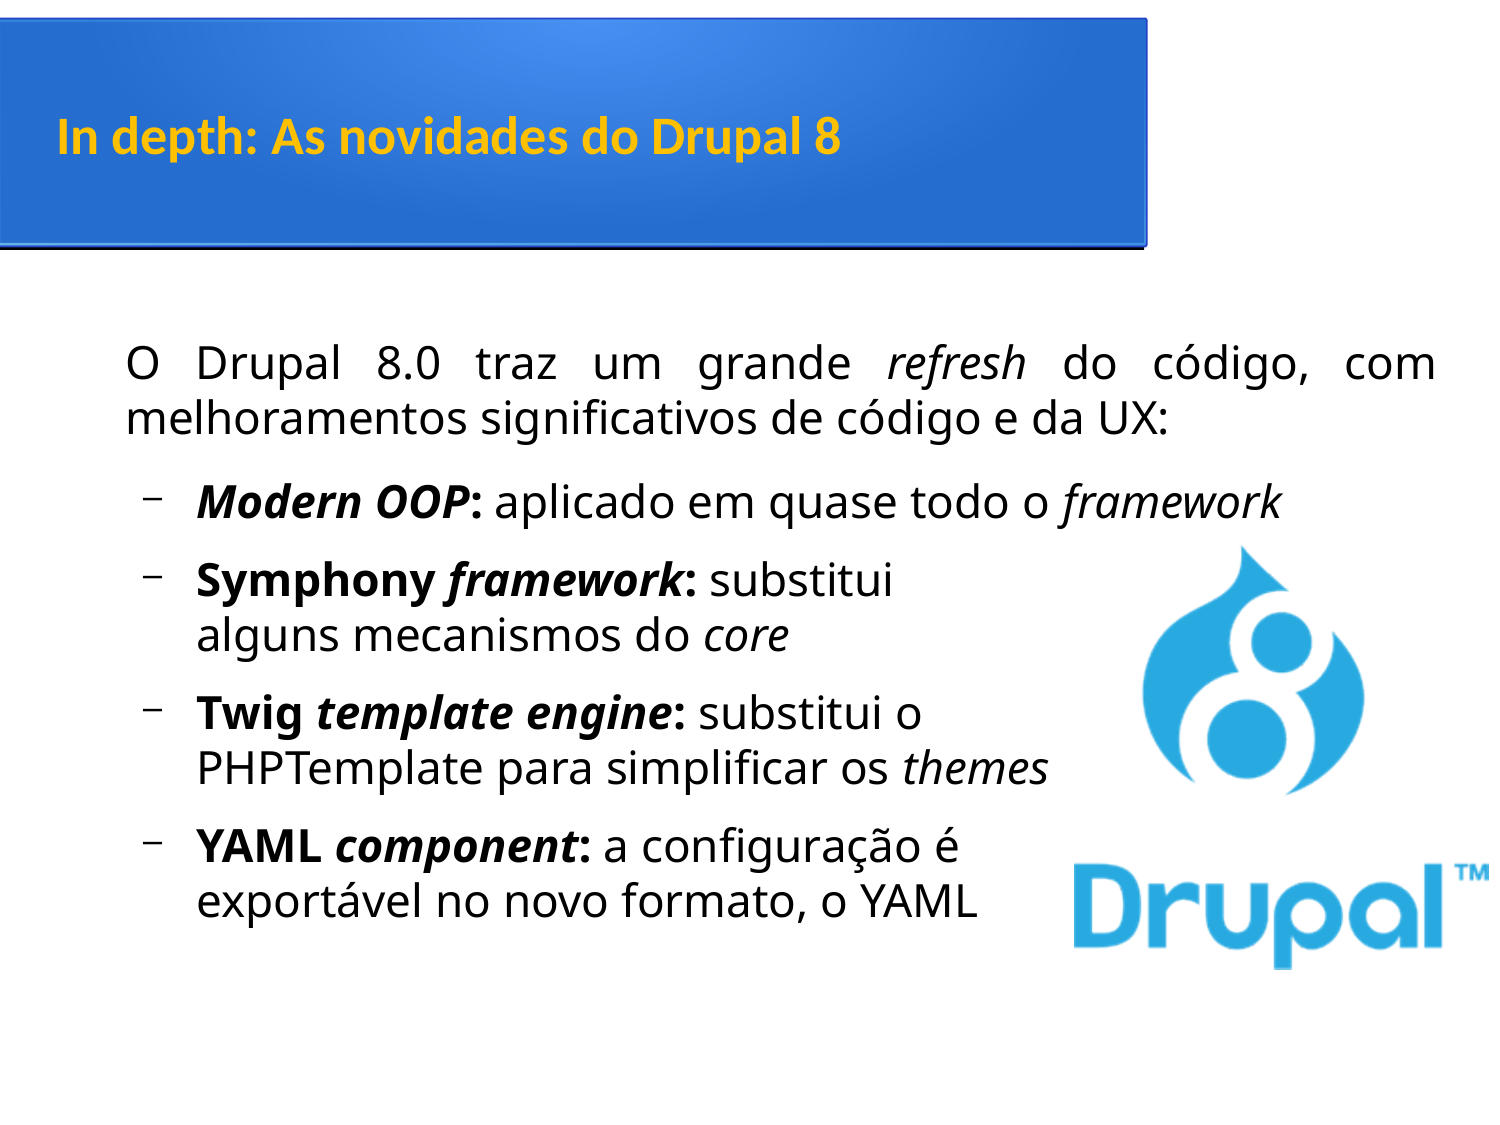

# In depth: As novidades do Drupal 8
O Drupal 8.0 traz um grande refresh do código, com melhoramentos significativos de código e da UX:
Modern OOP: aplicado em quase todo o framework
Symphony framework: substitui
alguns mecanismos do core
Twig template engine: substitui o
PHPTemplate para simplificar os themes
YAML component: a configuração é
exportável no novo formato, o YAML